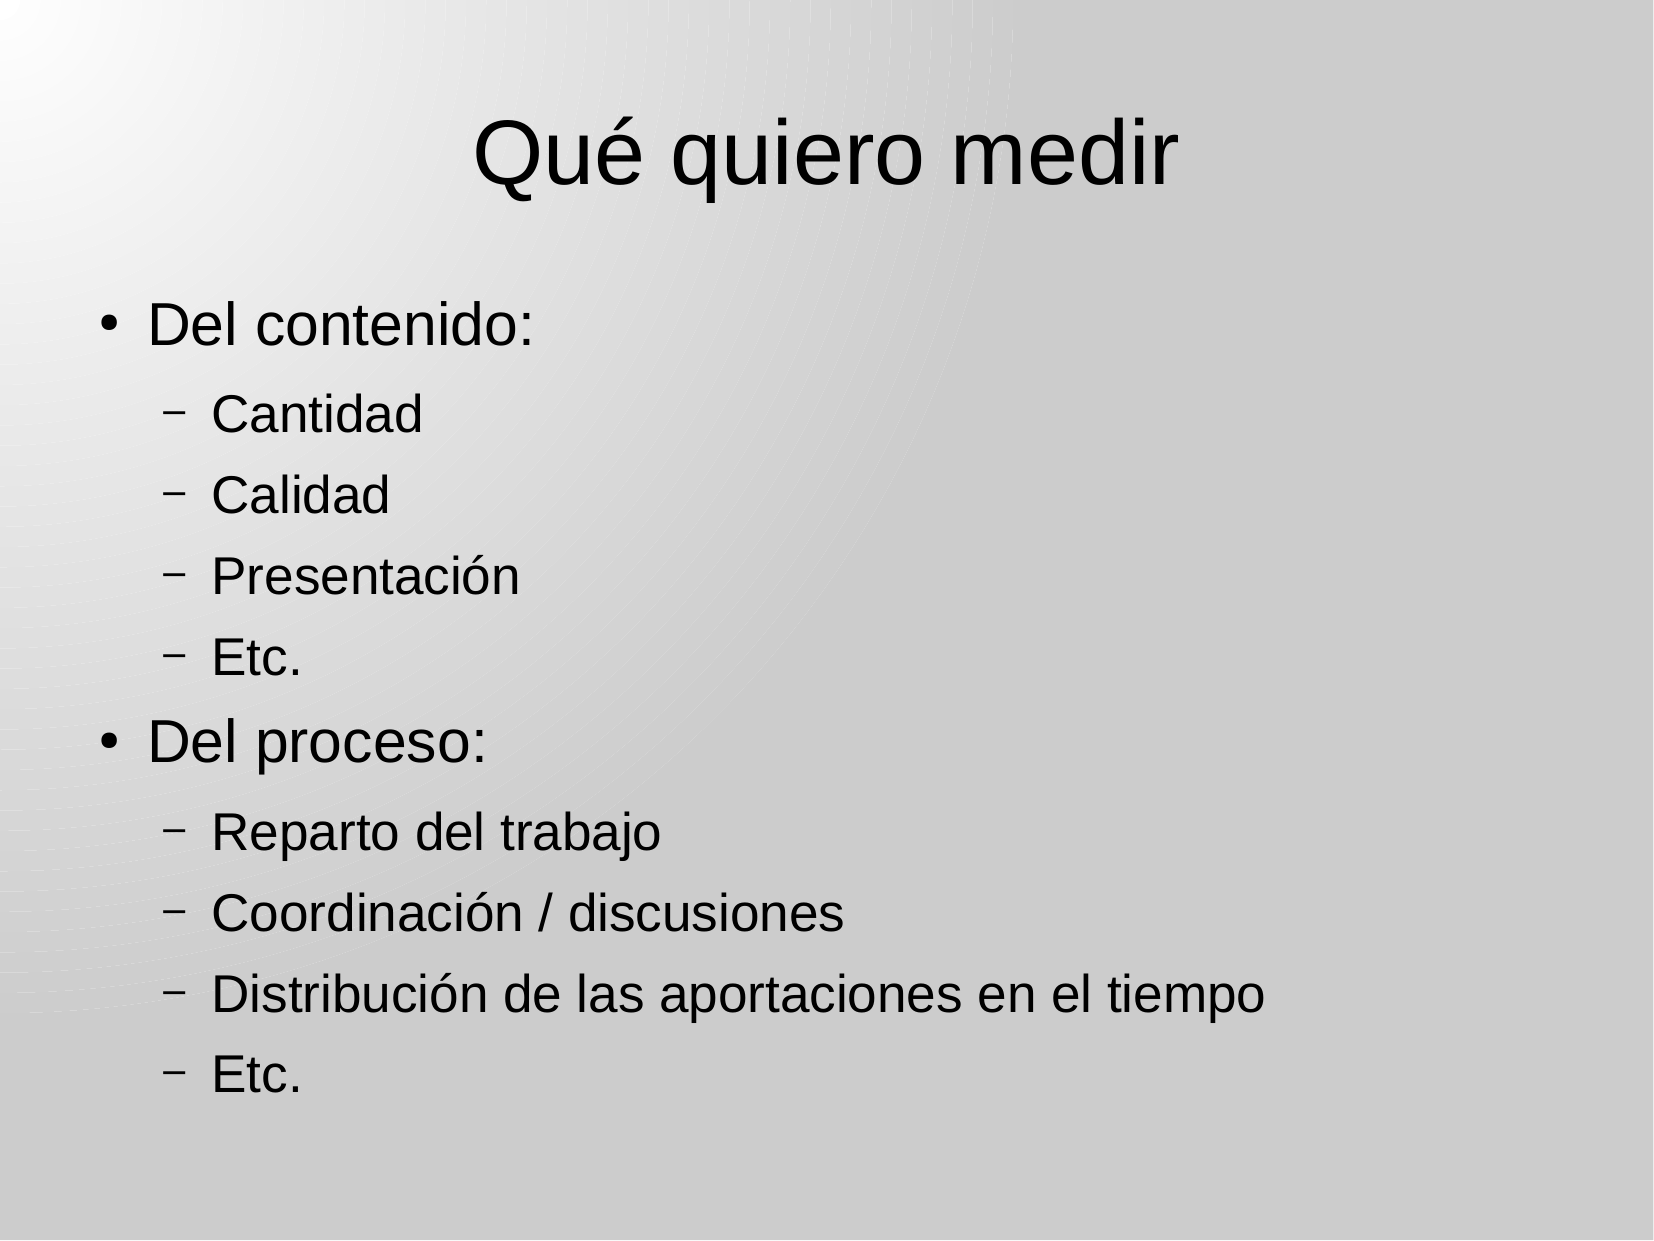

# Qué quiero medir
Del contenido:
Cantidad
Calidad
Presentación
Etc.
Del proceso:
Reparto del trabajo
Coordinación / discusiones
Distribución de las aportaciones en el tiempo
Etc.